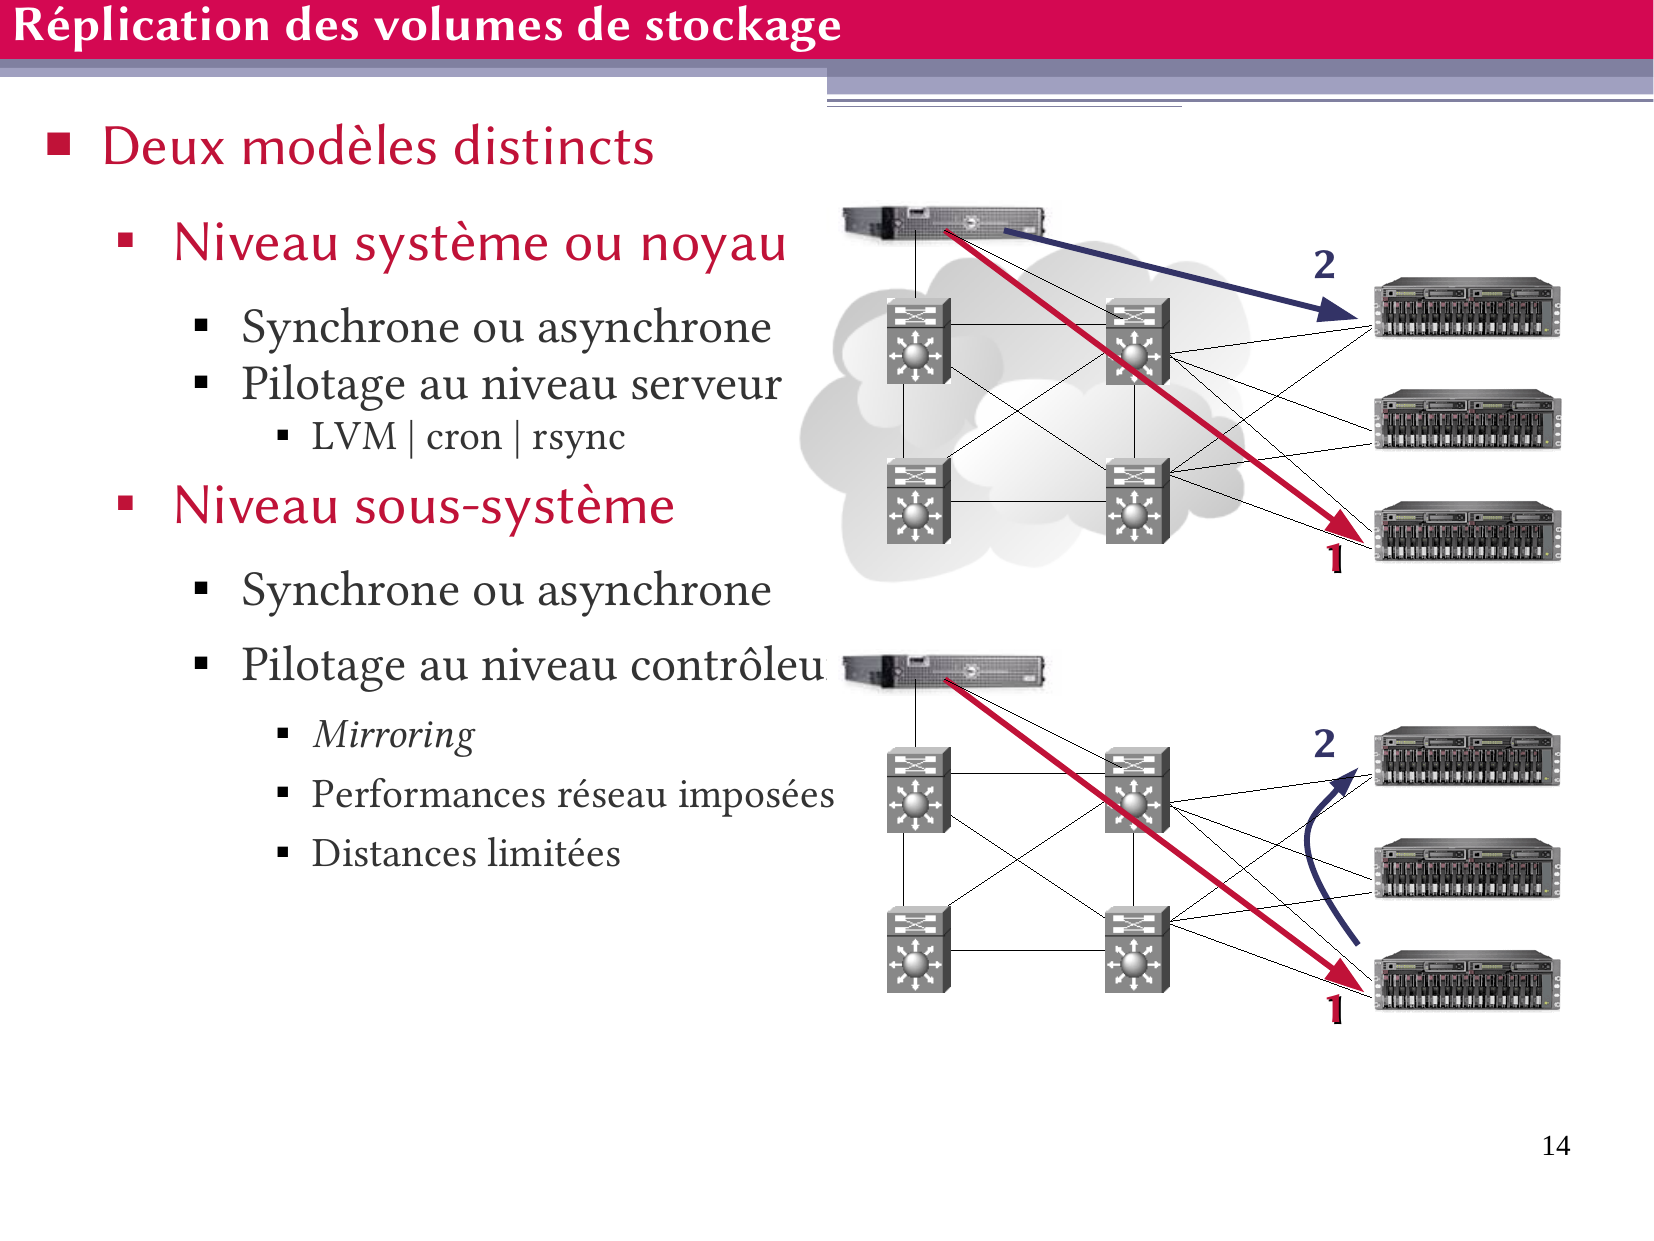

# Réplication des volumes de stockage
Deux modèles distincts
Niveau système ou noyau
Synchrone ou asynchrone
Pilotage au niveau serveur
LVM | cron | rsync
Niveau sous-système
Synchrone ou asynchrone
Pilotage au niveau contrôleur
Mirroring
Performances réseau imposées
Distances limitées
2
1
2
1
14